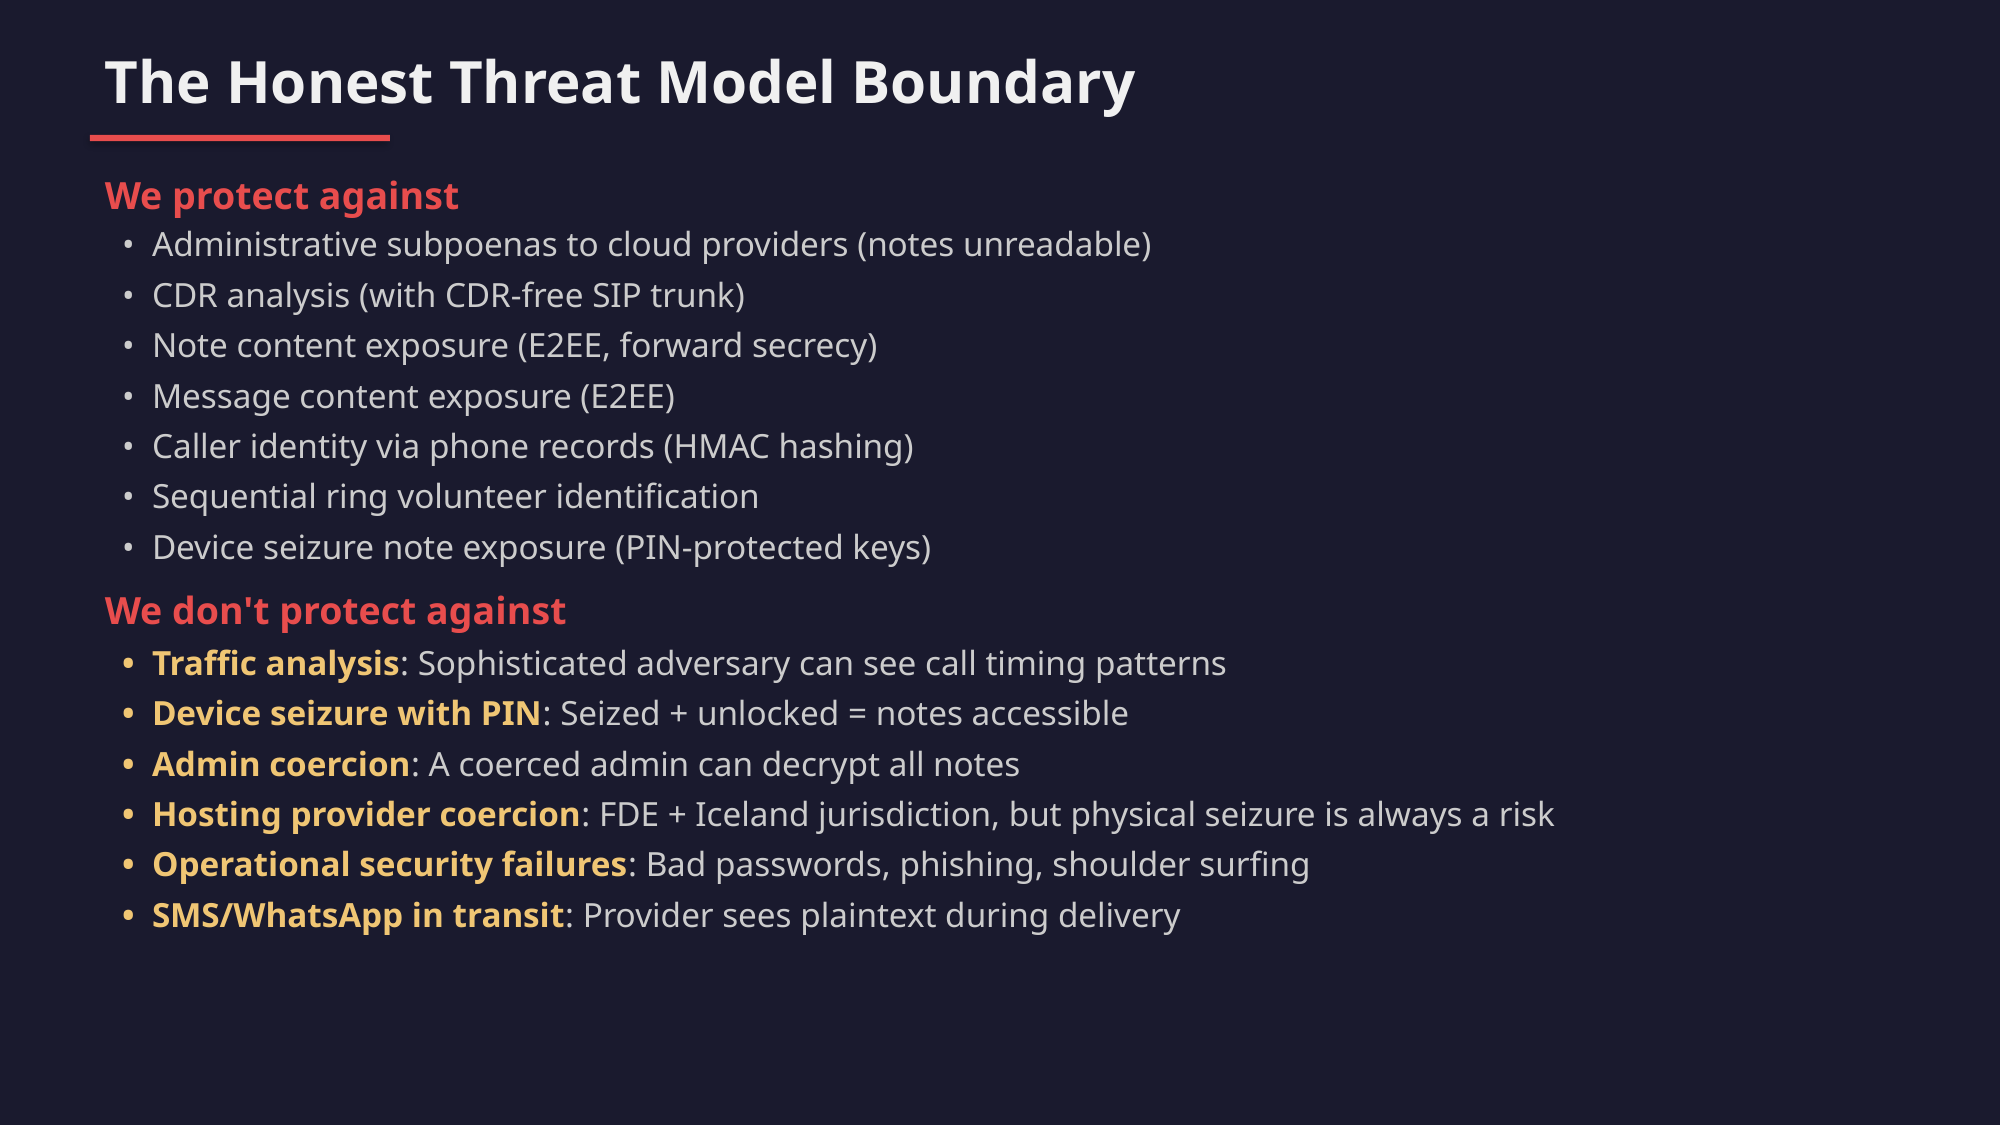

The Honest Threat Model Boundary
We protect against
 • Administrative subpoenas to cloud providers (notes unreadable)
 • CDR analysis (with CDR-free SIP trunk)
 • Note content exposure (E2EE, forward secrecy)
 • Message content exposure (E2EE)
 • Caller identity via phone records (HMAC hashing)
 • Sequential ring volunteer identification
 • Device seizure note exposure (PIN-protected keys)
We don't protect against
 • Traffic analysis: Sophisticated adversary can see call timing patterns
 • Device seizure with PIN: Seized + unlocked = notes accessible
 • Admin coercion: A coerced admin can decrypt all notes
 • Hosting provider coercion: FDE + Iceland jurisdiction, but physical seizure is always a risk
 • Operational security failures: Bad passwords, phishing, shoulder surfing
 • SMS/WhatsApp in transit: Provider sees plaintext during delivery